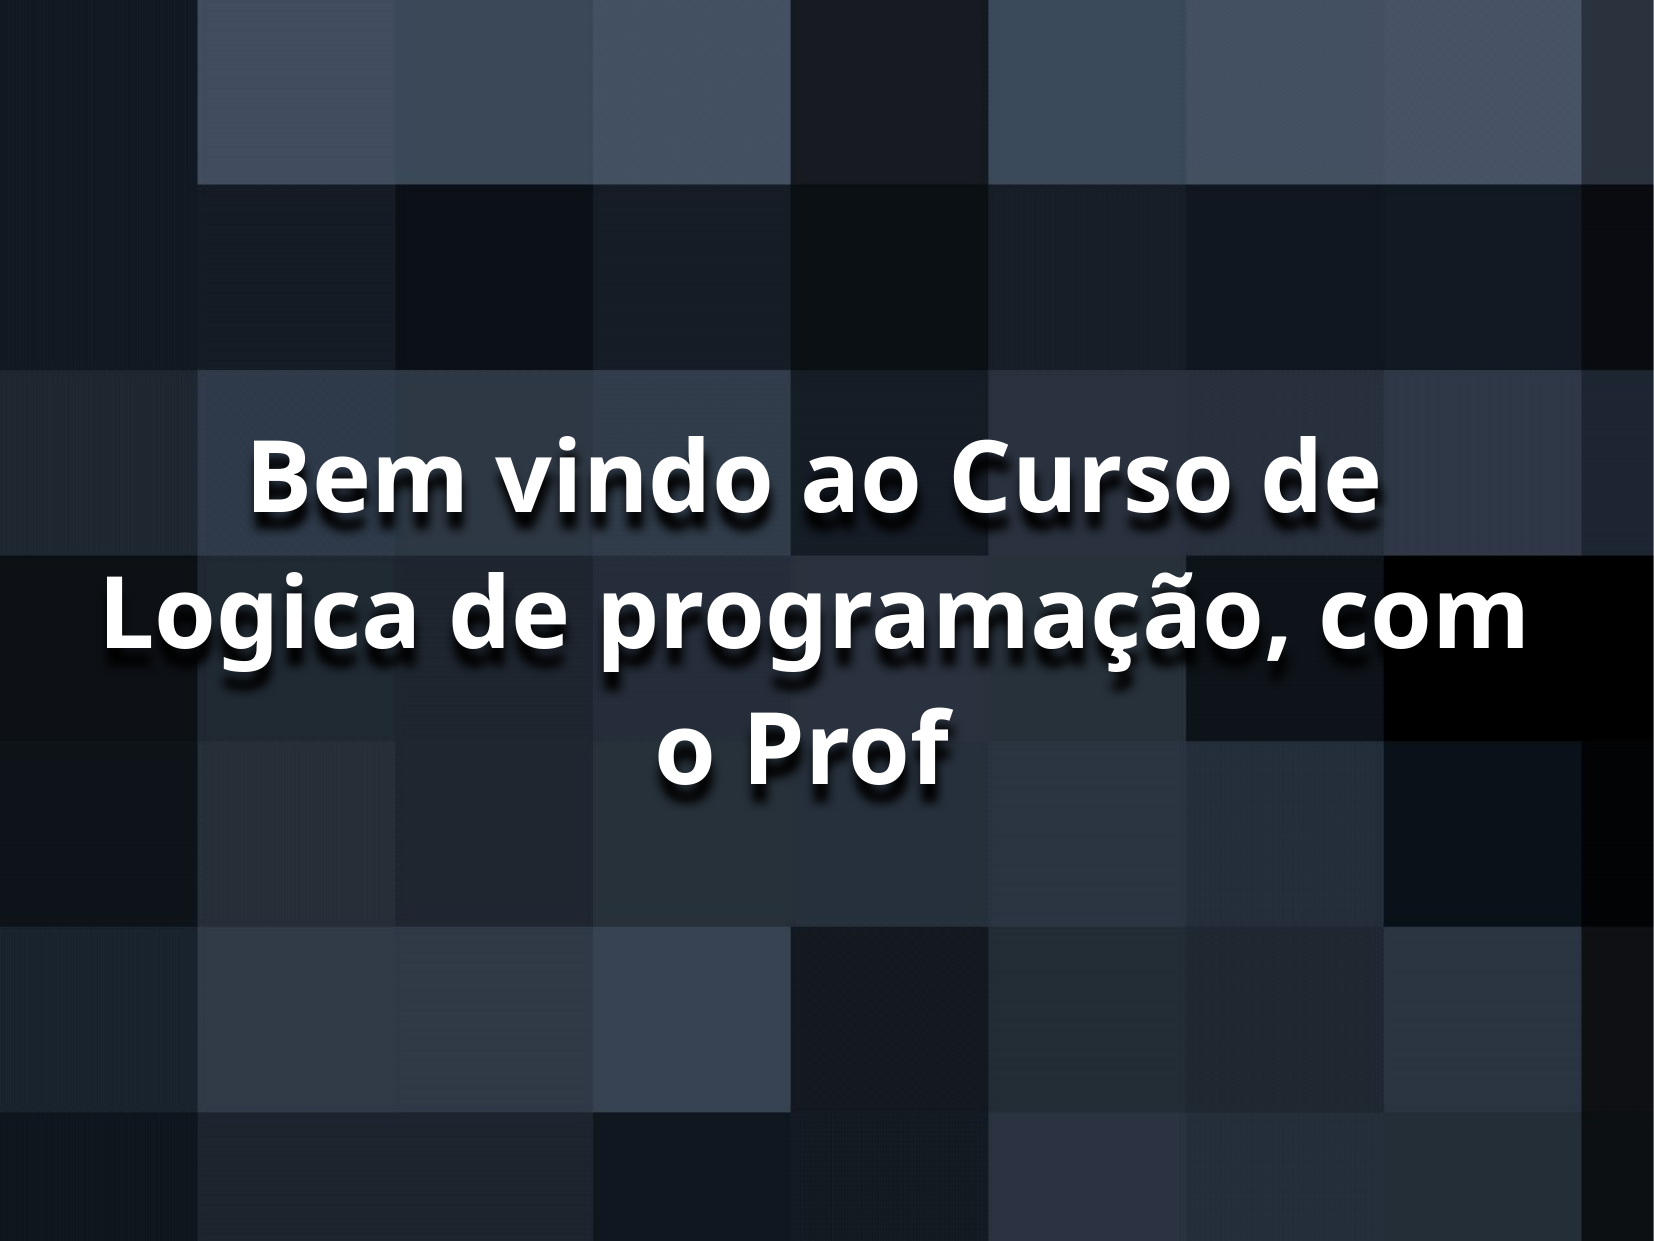

# Bem vindo ao Curso de Logica de programação, com o Prof